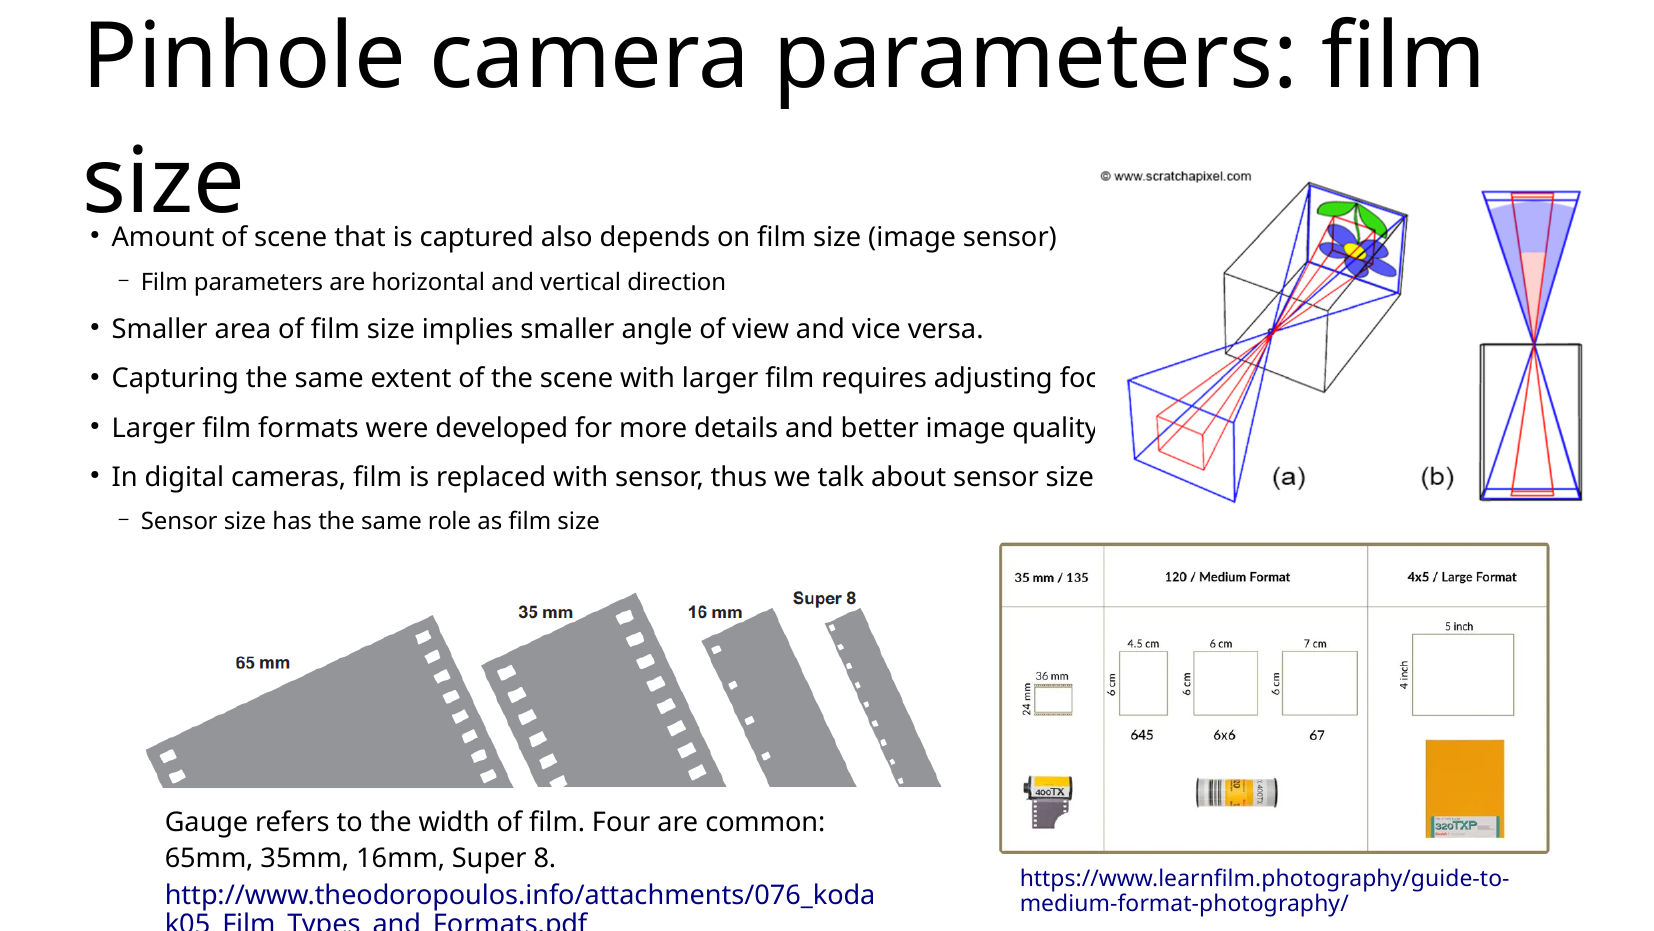

# Pinhole camera parameters: film size
Amount of scene that is captured also depends on film size (image sensor)
Film parameters are horizontal and vertical direction
Smaller area of film size implies smaller angle of view and vice versa.
Capturing the same extent of the scene with larger film requires adjusting focal length
Larger film formats were developed for more details and better image quality
In digital cameras, film is replaced with sensor, thus we talk about sensor size.
Sensor size has the same role as film size
Gauge refers to the width of film. Four are common: 65mm, 35mm, 16mm, Super 8. http://www.theodoropoulos.info/attachments/076_kodak05_Film_Types_and_Formats.pdf
https://www.learnfilm.photography/guide-to-medium-format-photography/